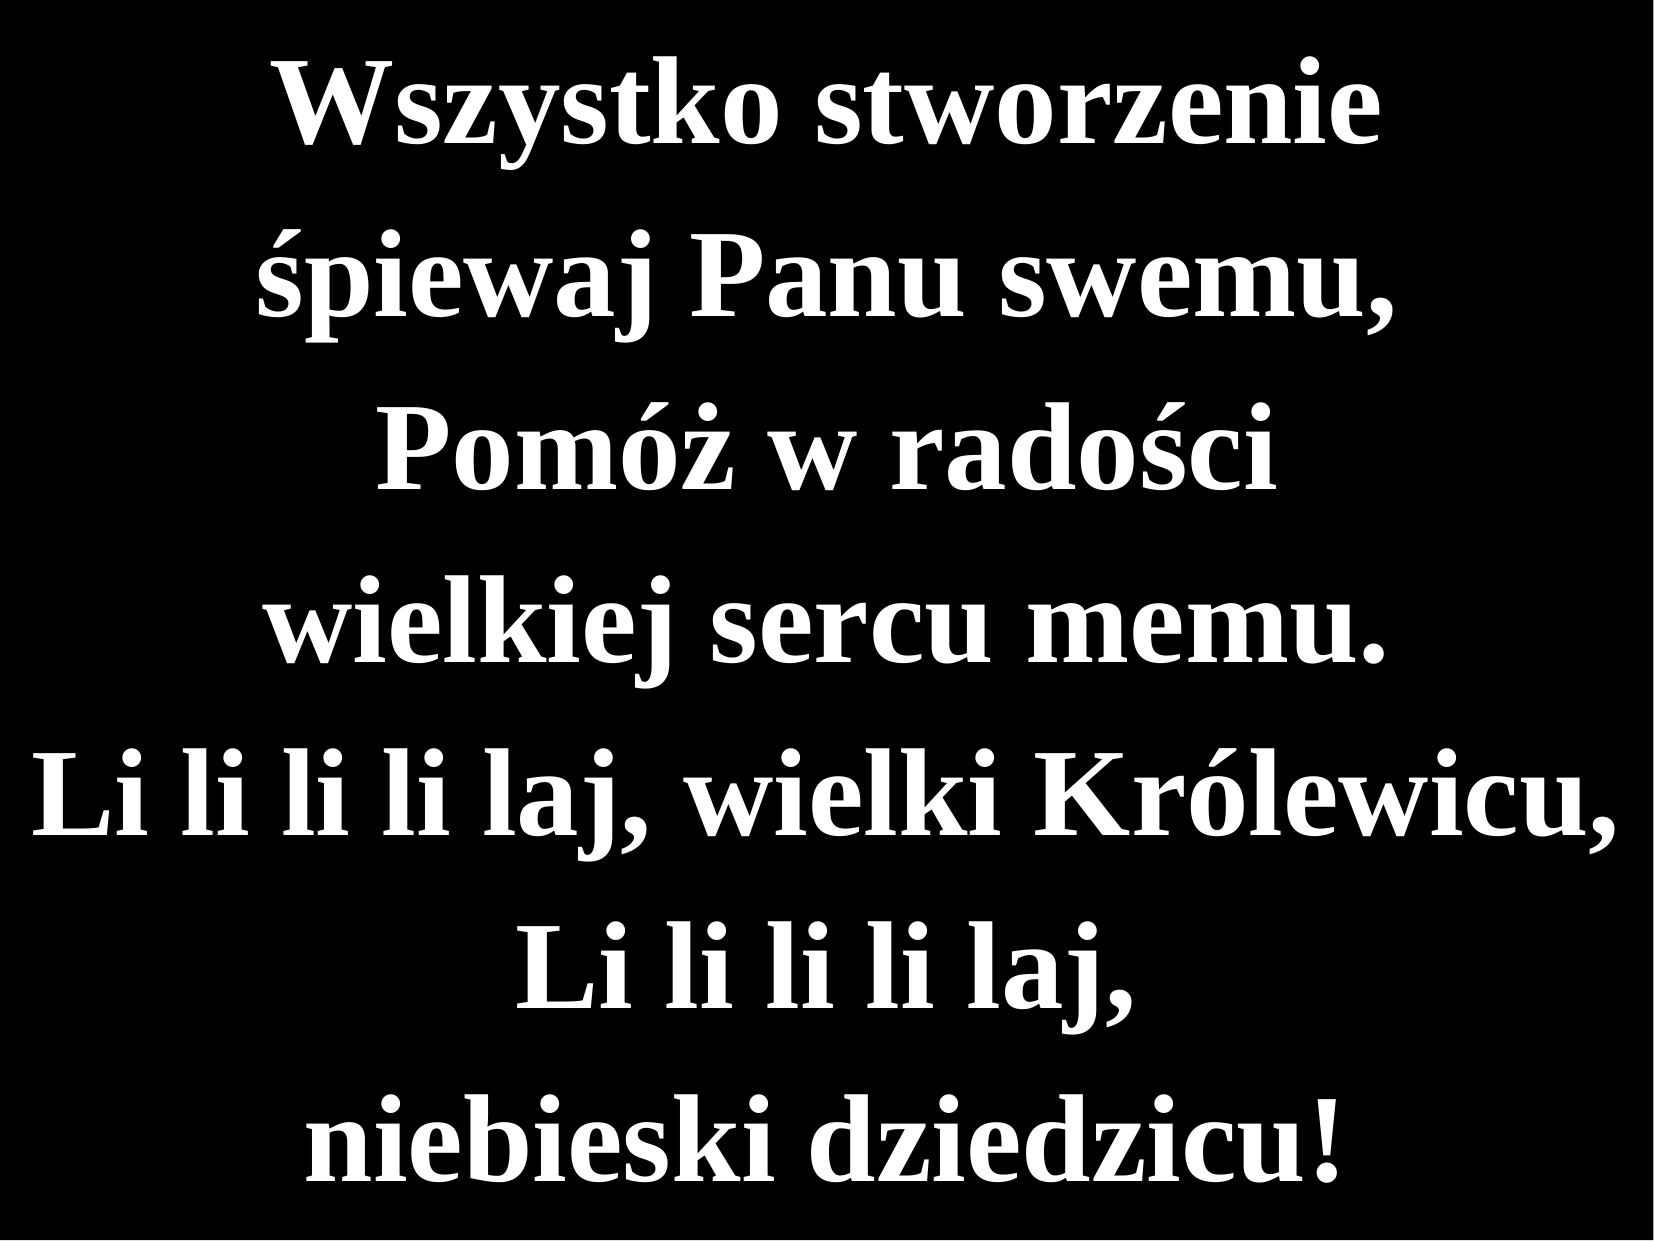

# Wszystko stworzenie ppp śpiewaj Panu swemu, ppp Pomóż w radości ppp wielkiej sercu memu. ppp Li li li li laj, wielki Królewicu, ppp Li li li li laj, ppp niebieski dziedzicu!